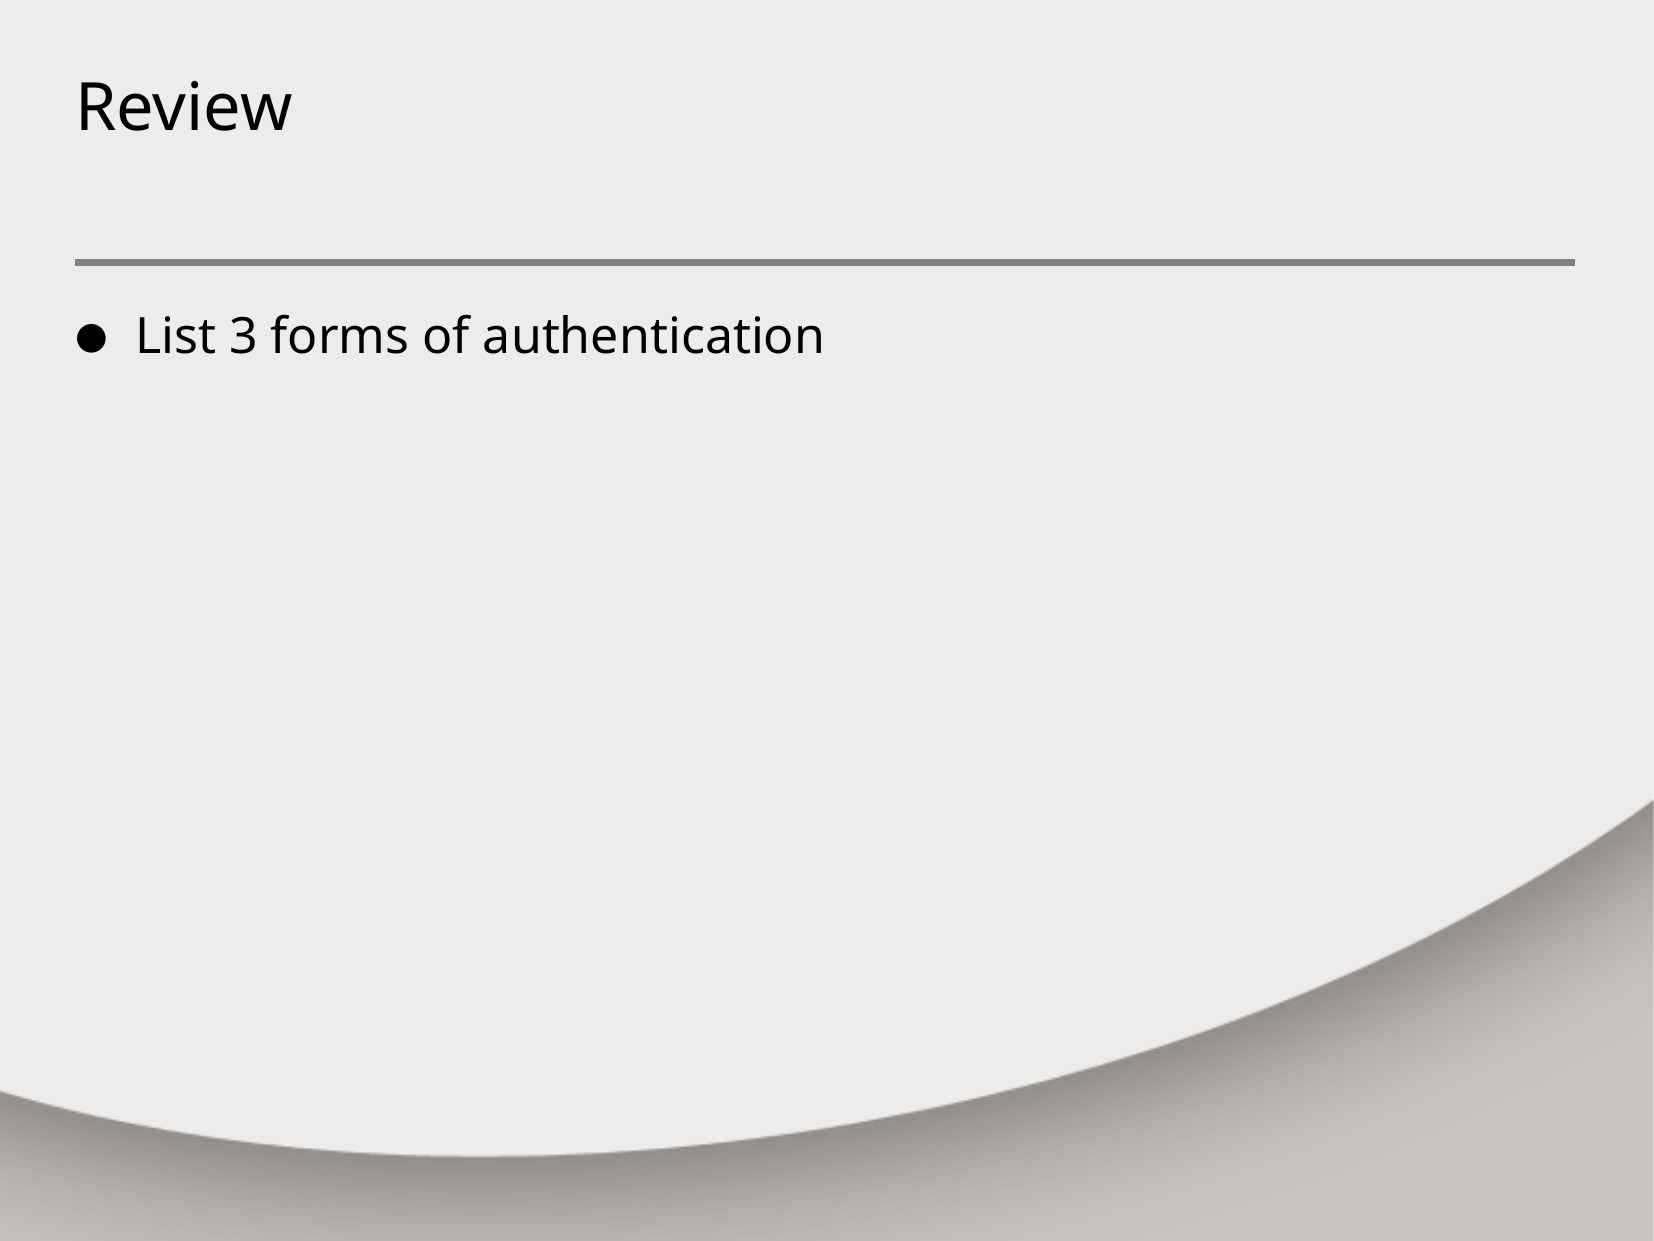

# Review
List 3 forms of authentication